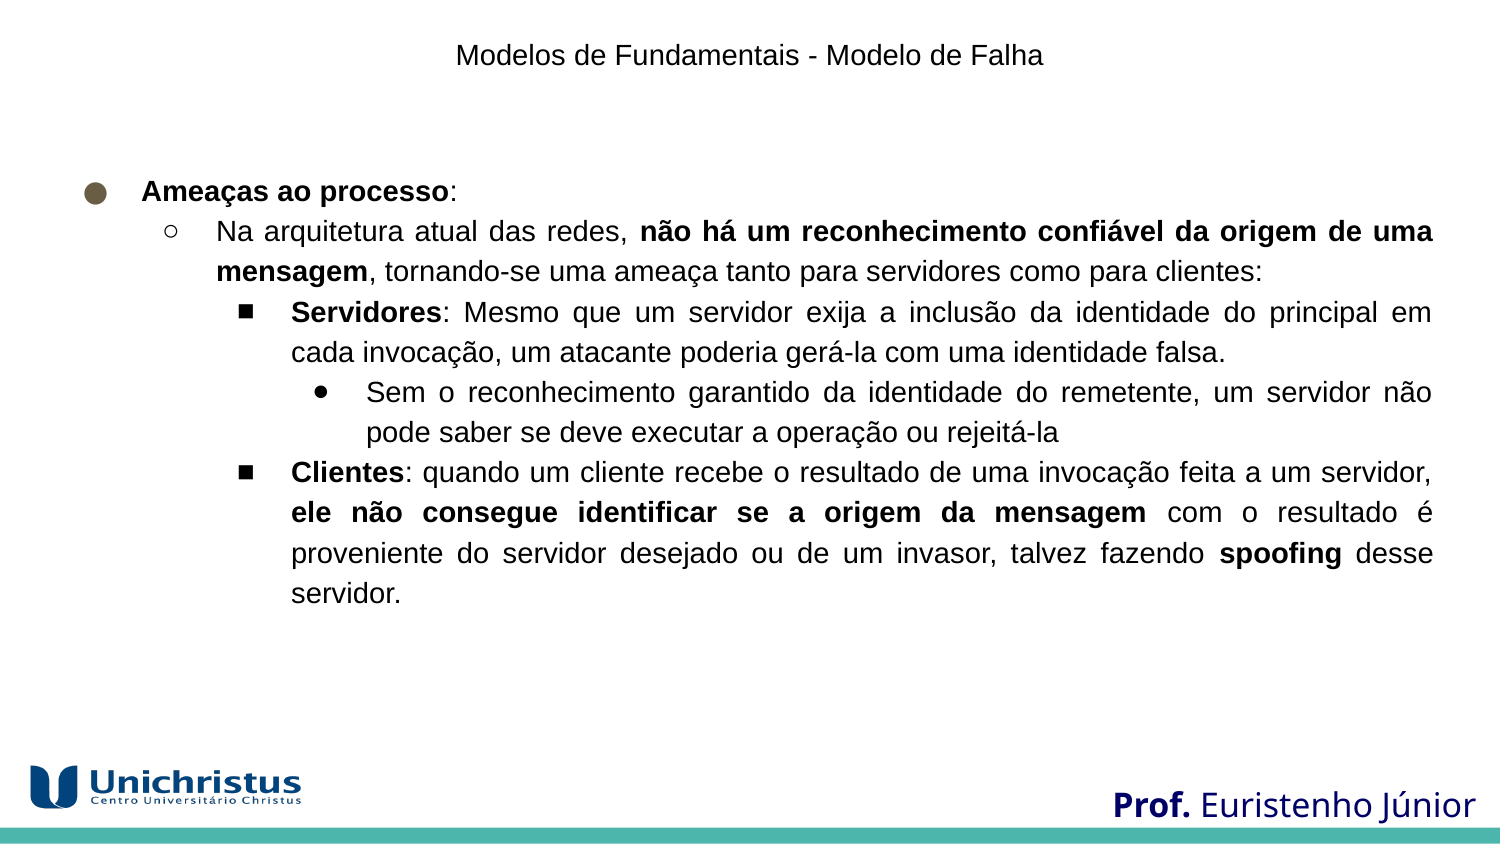

# Modelos de Fundamentais - Modelo de Falha
Ameaças ao processo:
Na arquitetura atual das redes, não há um reconhecimento confiável da origem de uma mensagem, tornando-se uma ameaça tanto para servidores como para clientes:
Servidores: Mesmo que um servidor exija a inclusão da identidade do principal em cada invocação, um atacante poderia gerá-la com uma identidade falsa.
Sem o reconhecimento garantido da identidade do remetente, um servidor não pode saber se deve executar a operação ou rejeitá-la
Clientes: quando um cliente recebe o resultado de uma invocação feita a um servidor, ele não consegue identificar se a origem da mensagem com o resultado é proveniente do servidor desejado ou de um invasor, talvez fazendo spoofing desse servidor.
Prof. Euristenho Júnior